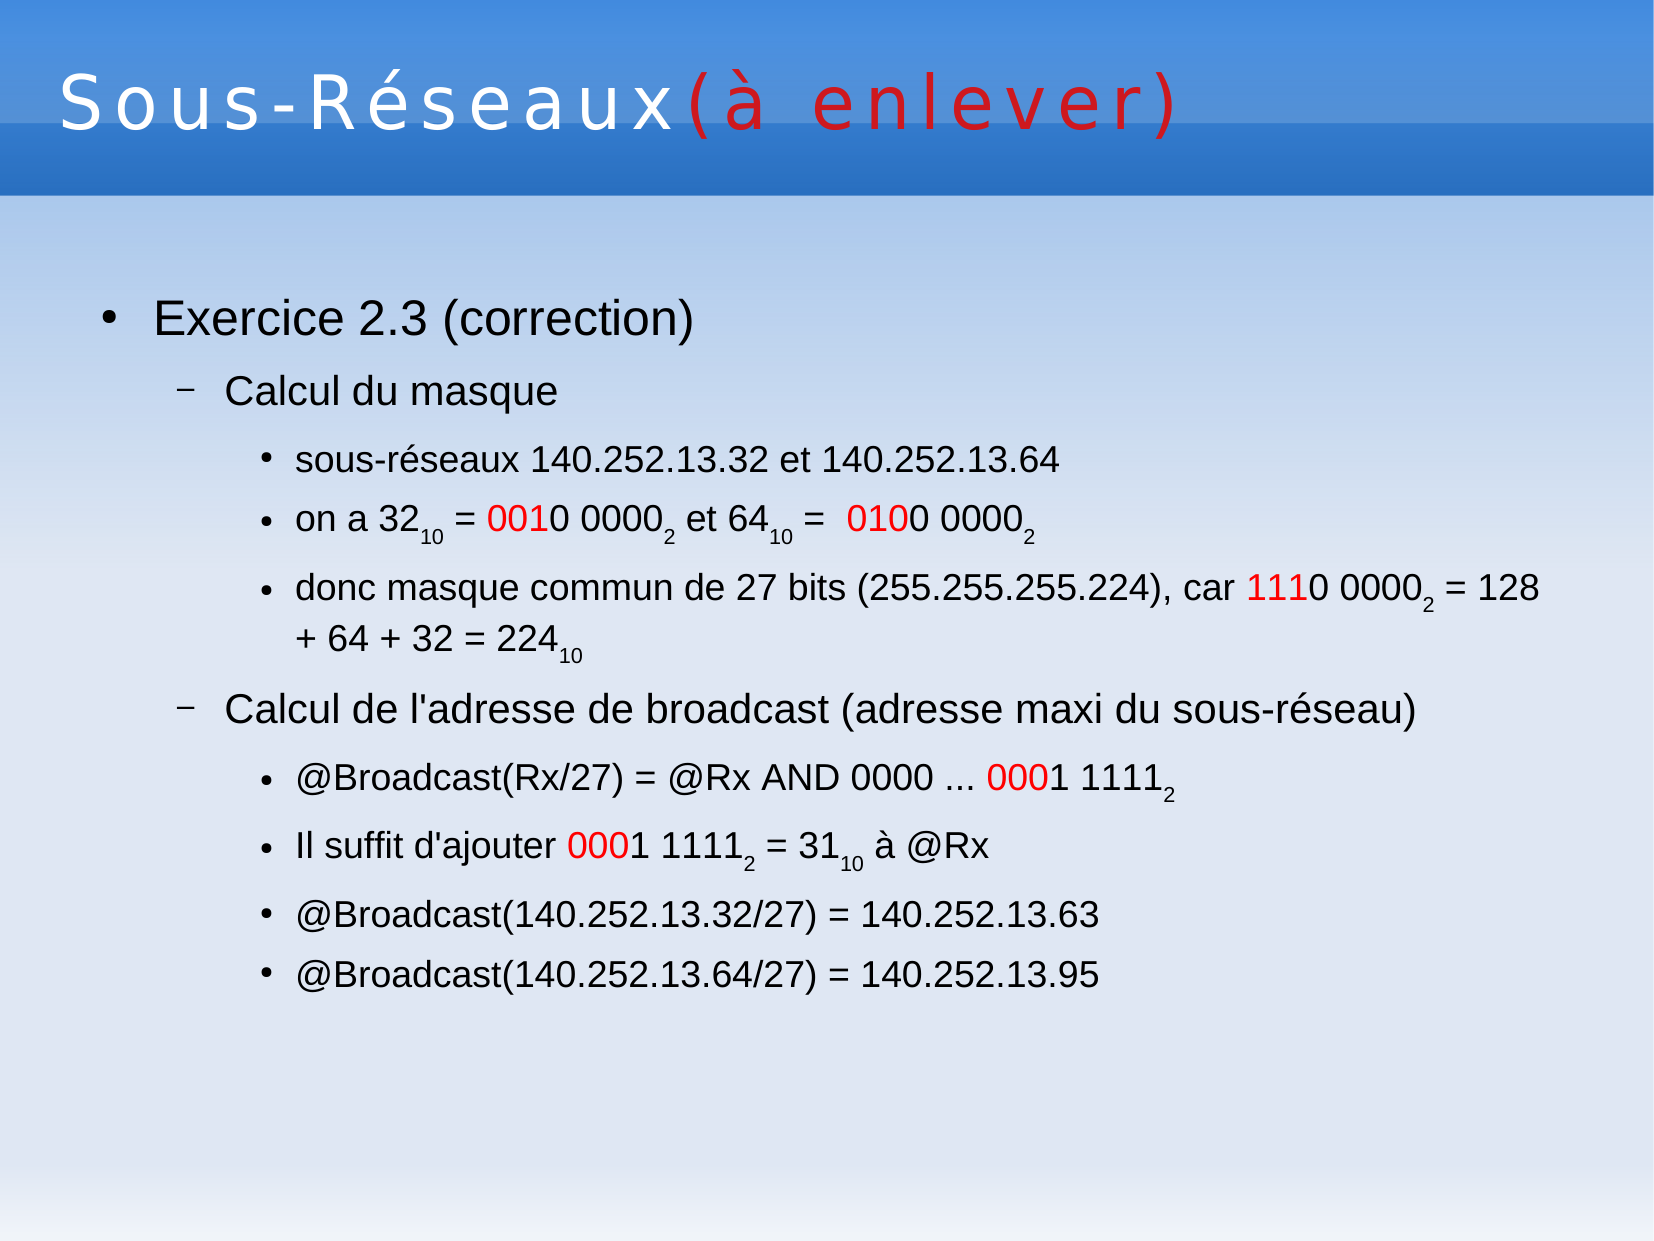

# Sous-Réseaux(à enlever)
Exercice 2.3 (correction)
Calcul du masque
sous-réseaux 140.252.13.32 et 140.252.13.64
on a 3210 = 0010 00002 et 6410 = 0100 00002
donc masque commun de 27 bits (255.255.255.224), car 1110 00002 = 128 + 64 + 32 = 22410
Calcul de l'adresse de broadcast (adresse maxi du sous-réseau)
@Broadcast(Rx/27) = @Rx AND 0000 ... 0001 11112
Il suffit d'ajouter 0001 11112 = 3110 à @Rx
@Broadcast(140.252.13.32/27) = 140.252.13.63
@Broadcast(140.252.13.64/27) = 140.252.13.95